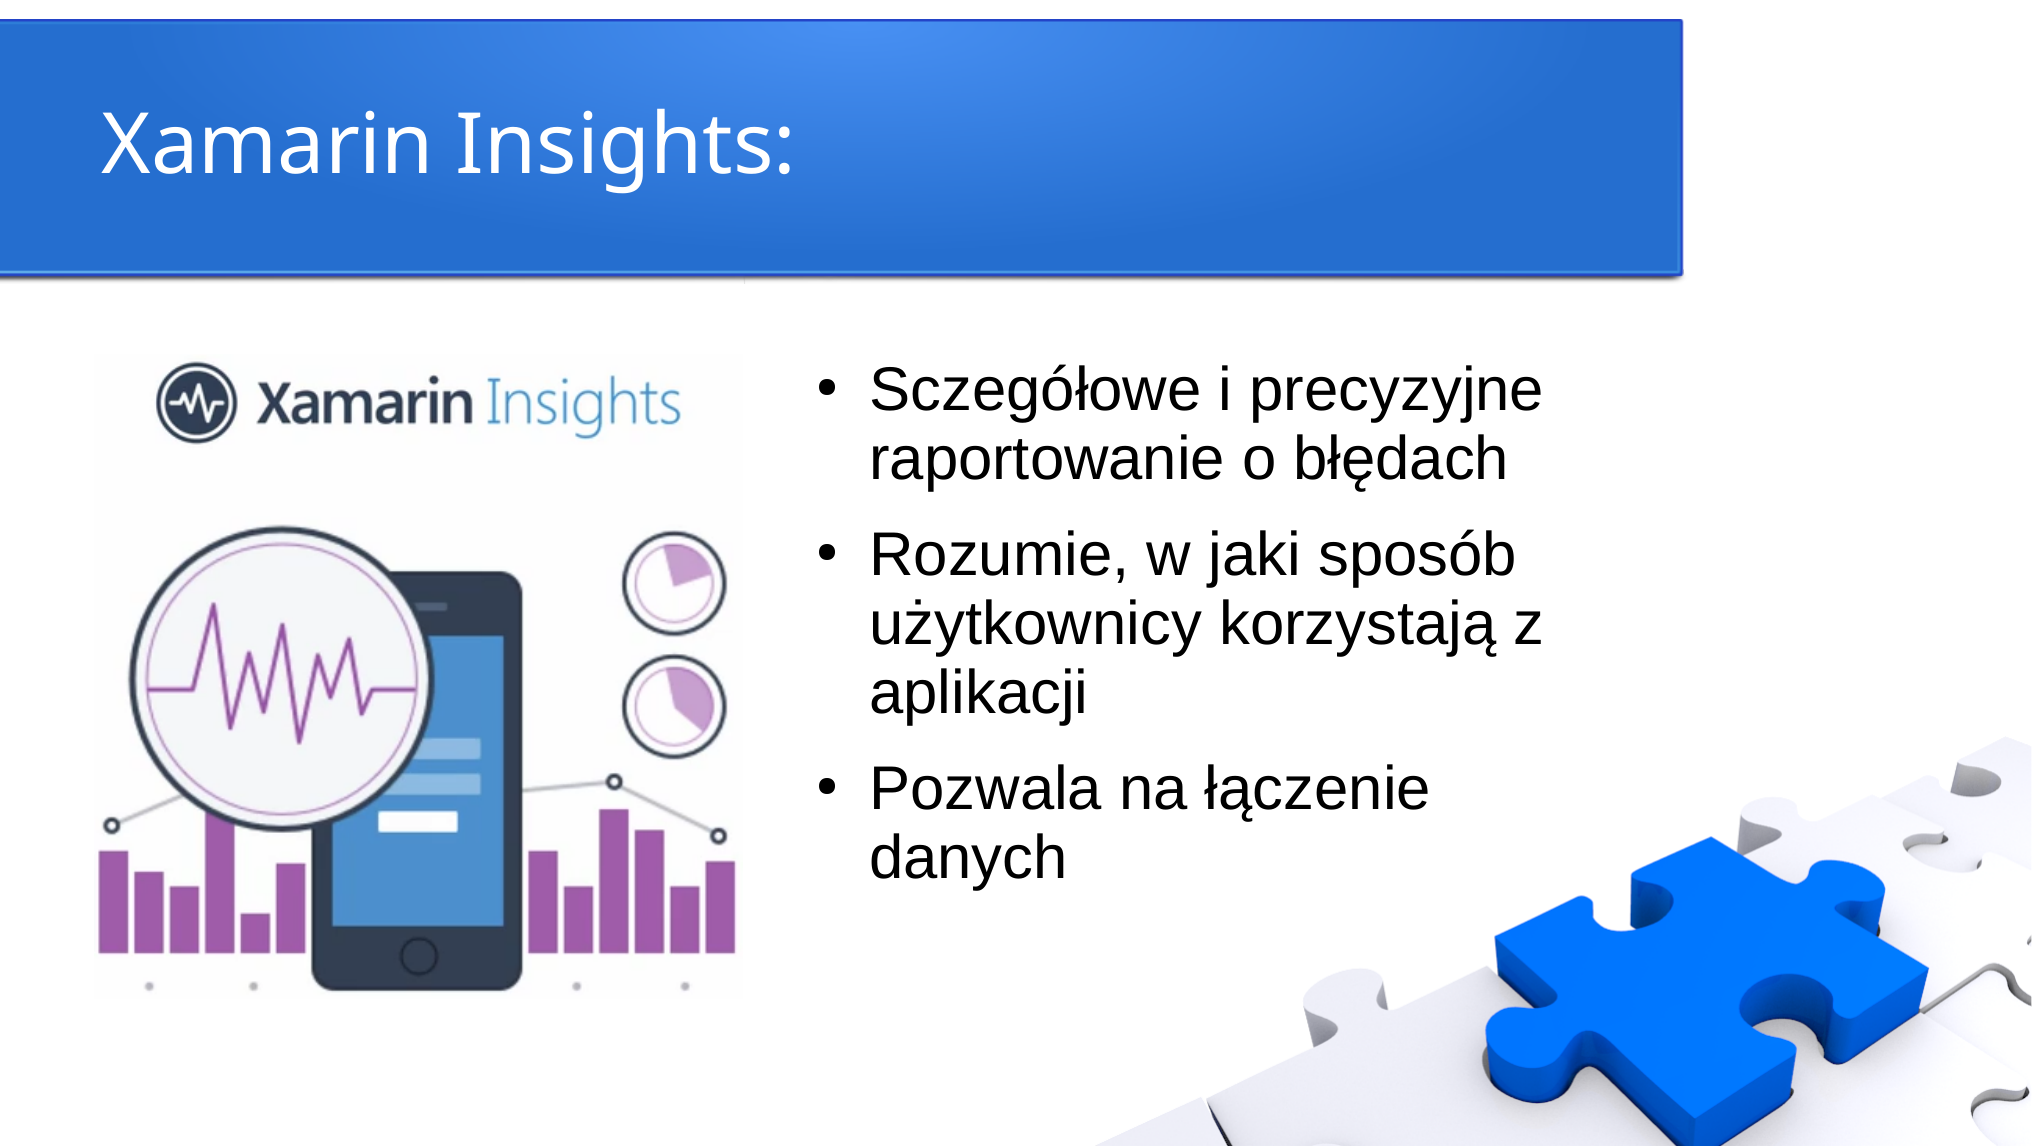

# Xamarin Insights:
Sczegółowe i precyzyjne raportowanie o błędach
Rozumie, w jaki sposób użytkownicy korzystają z aplikacji
Pozwala na łączenie danych